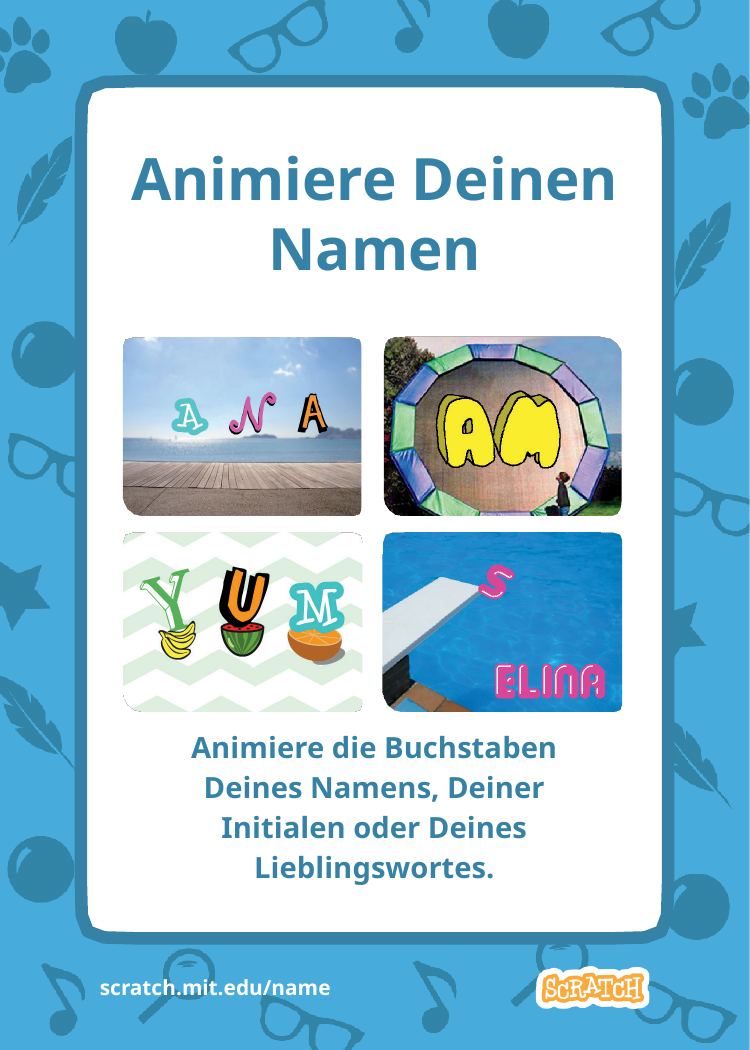

Animate Your Name	1
Animiere Deinen Namen
Animiere die Buchstaben Deines Namens, Deiner Initialen oder Deines Lieblingswortes.
scratch.mit.edu/name